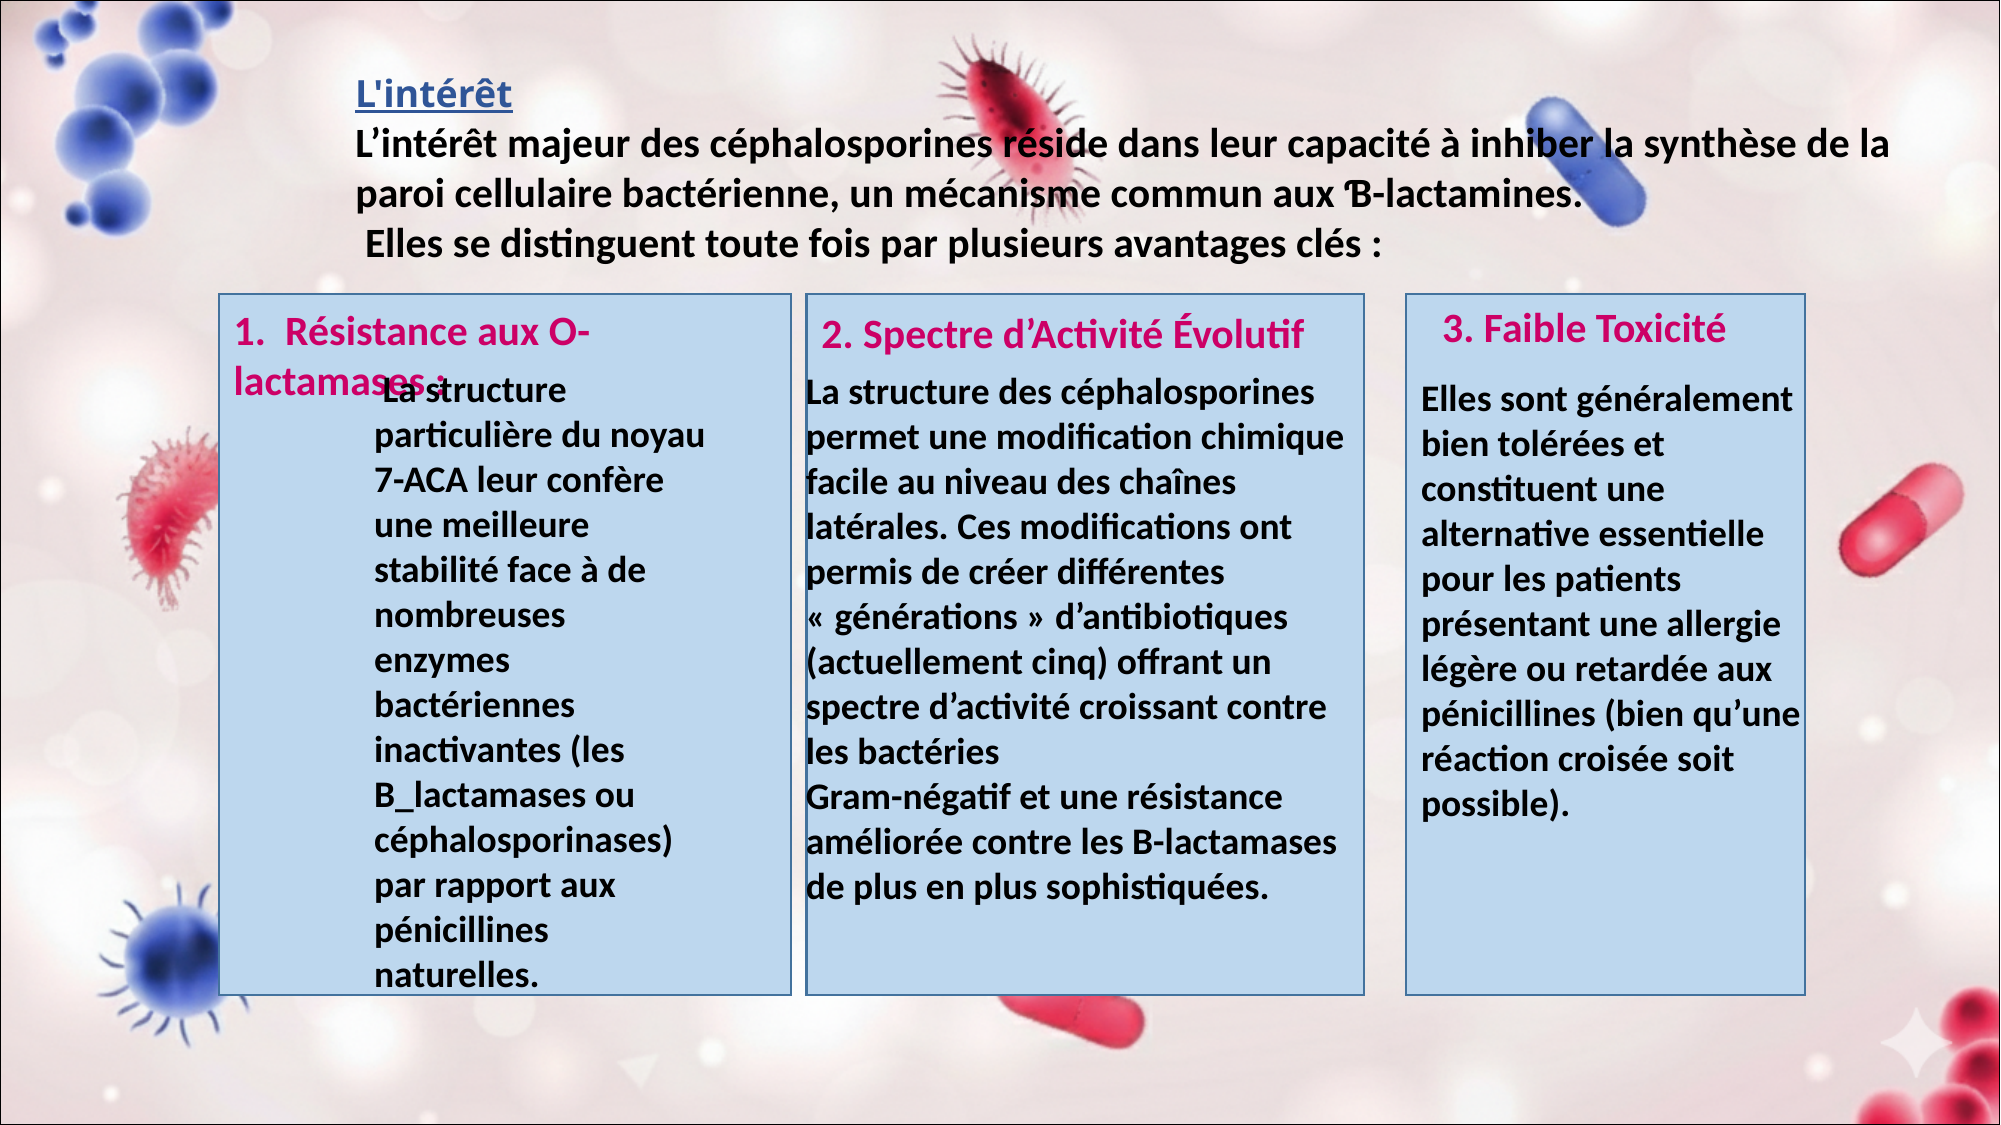

L'intérêt
L’intérêt majeur des céphalosporines réside dans leur capacité à inhiber la synthèse de la paroi cellulaire bactérienne, un mécanisme commun aux Ɓ-lactamines.
 Elles se distinguent toute fois par plusieurs avantages clés :
#
3. Faible Toxicité
1. Résistance aux O-lactamases :
2. Spectre d’Activité Évolutif
 La structure particulière du noyau 7-ACA leur confère une meilleure stabilité face à de nombreuses enzymes bactériennes inactivantes (les B_lactamases ou céphalosporinases) par rapport aux pénicillines naturelles.
La structure des céphalosporines permet une modification chimique facile au niveau des chaînes latérales. Ces modifications ont permis de créer différentes
« générations » d’antibiotiques (actuellement cinq) offrant un spectre d’activité croissant contre les bactéries
Gram-négatif et une résistance améliorée contre les B-lactamases de plus en plus sophistiquées.
Elles sont généralement bien tolérées et constituent une alternative essentielle pour les patients présentant une allergie légère ou retardée aux pénicillines (bien qu’une réaction croisée soit possible).